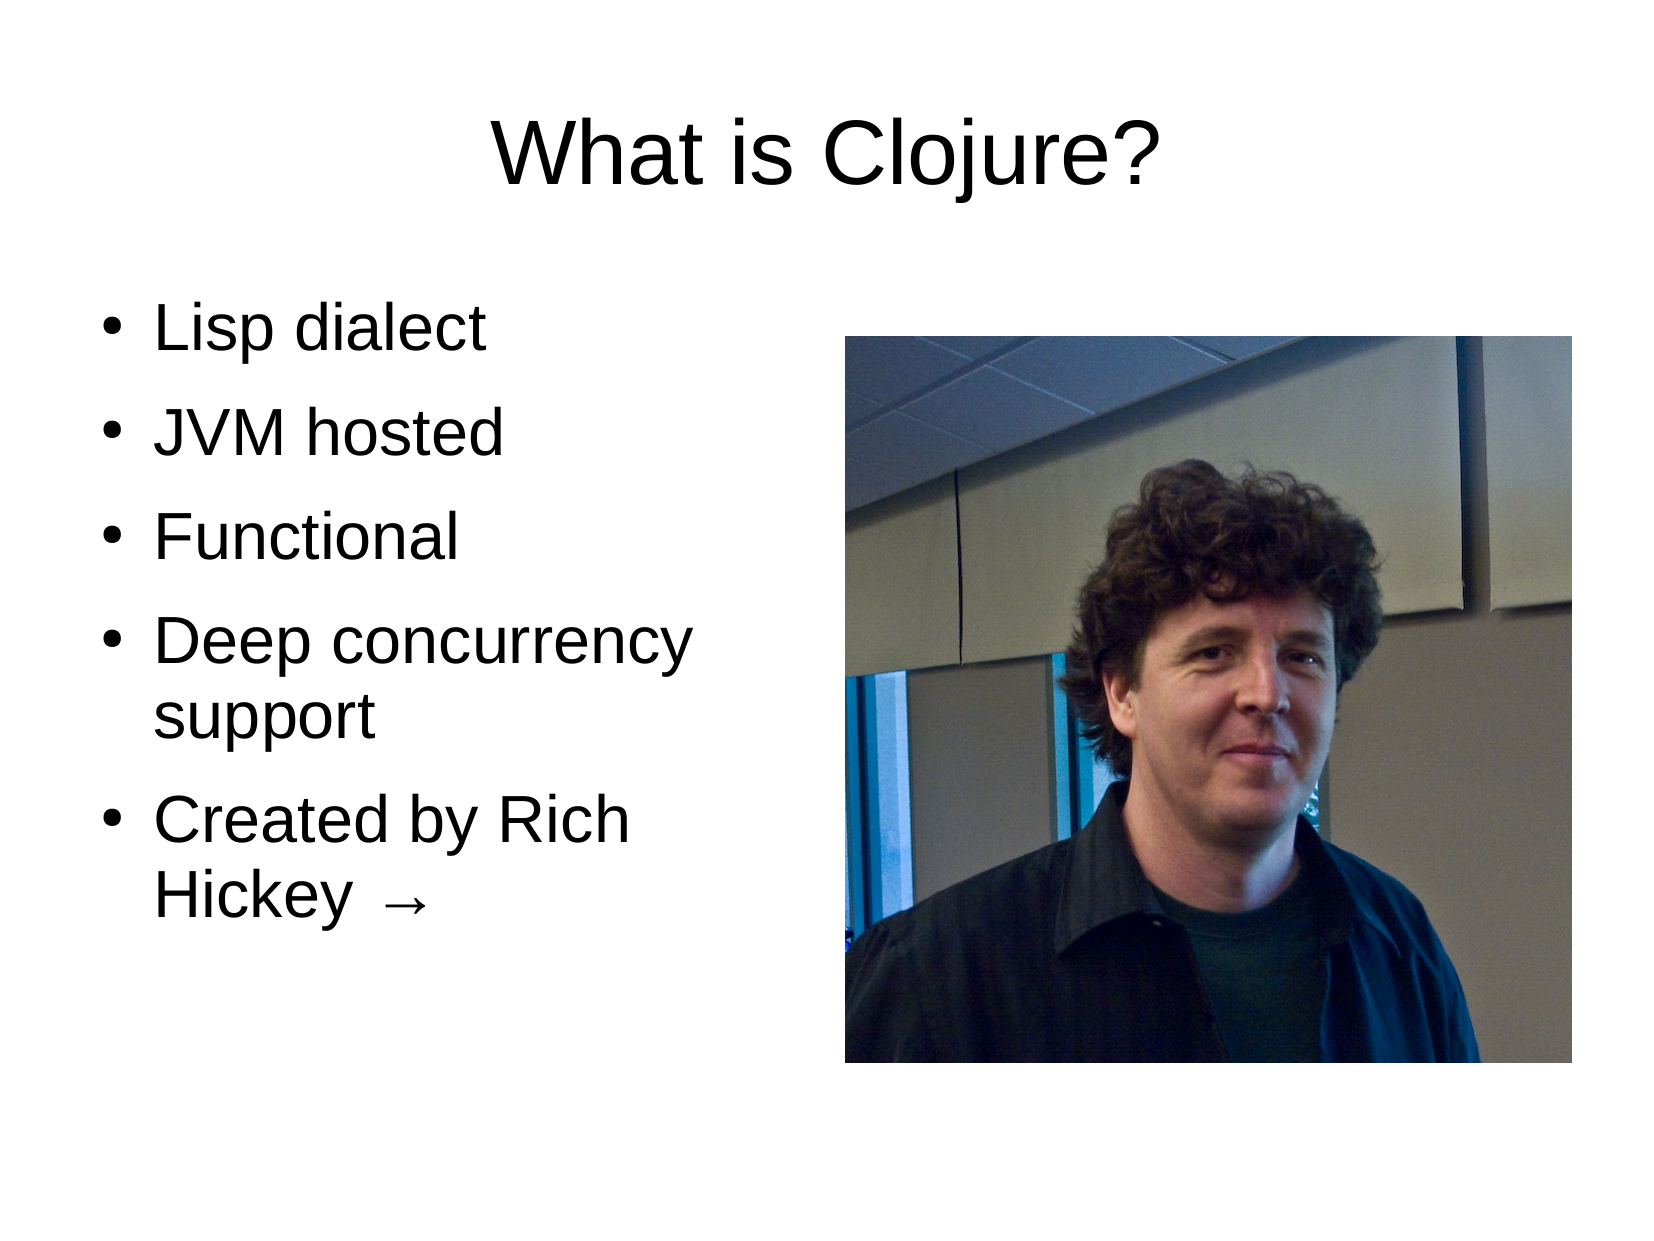

# What is Clojure?
Lisp dialect
JVM hosted
Functional
Deep concurrency support
Created by Rich Hickey →